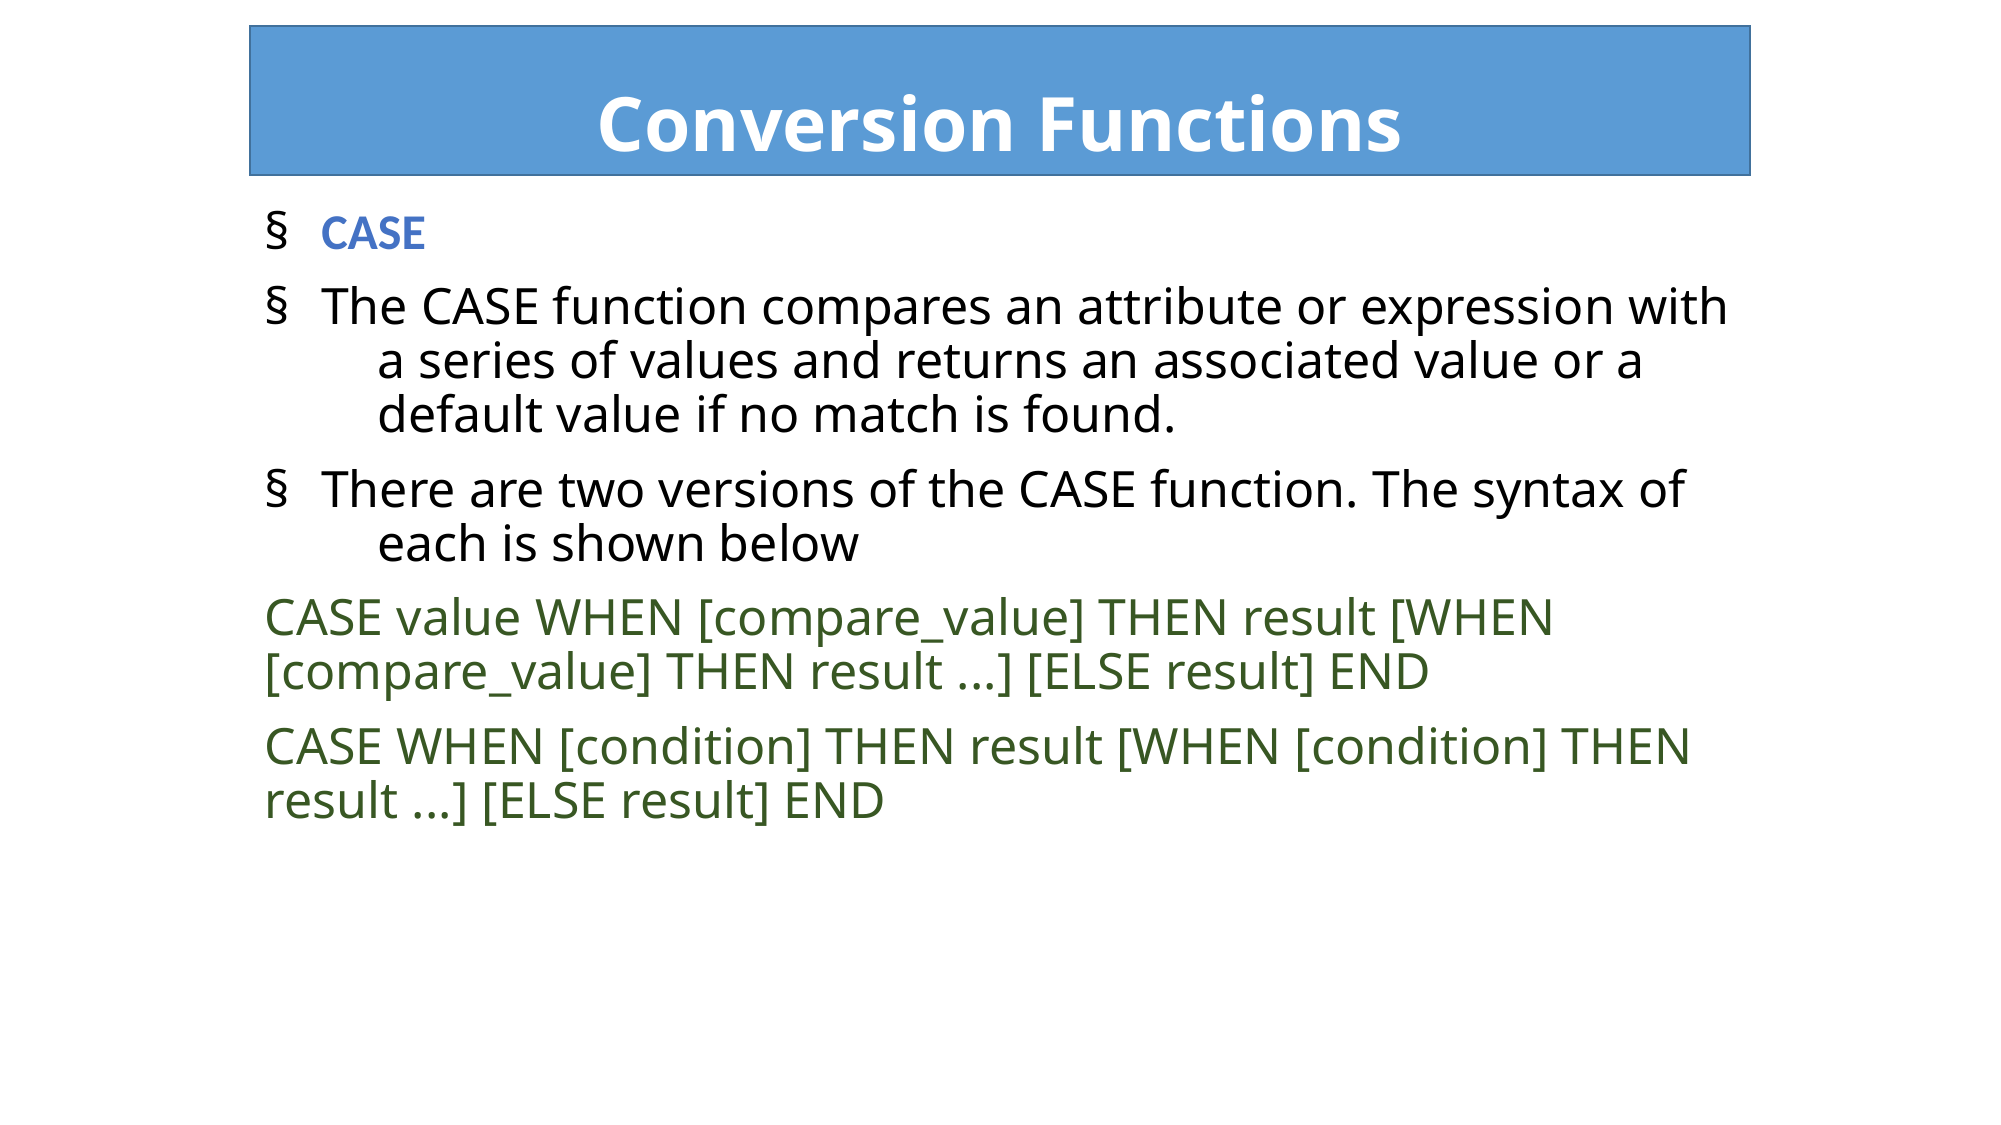

# Conversion Functions
CASE
The CASE function compares an attribute or expression with a series of values and returns an associated value or a default value if no match is found.
There are two versions of the CASE function. The syntax of each is shown below
CASE value WHEN [compare_value] THEN result [WHEN [compare_value] THEN result ...] [ELSE result] END
CASE WHEN [condition] THEN result [WHEN [condition] THEN result ...] [ELSE result] END